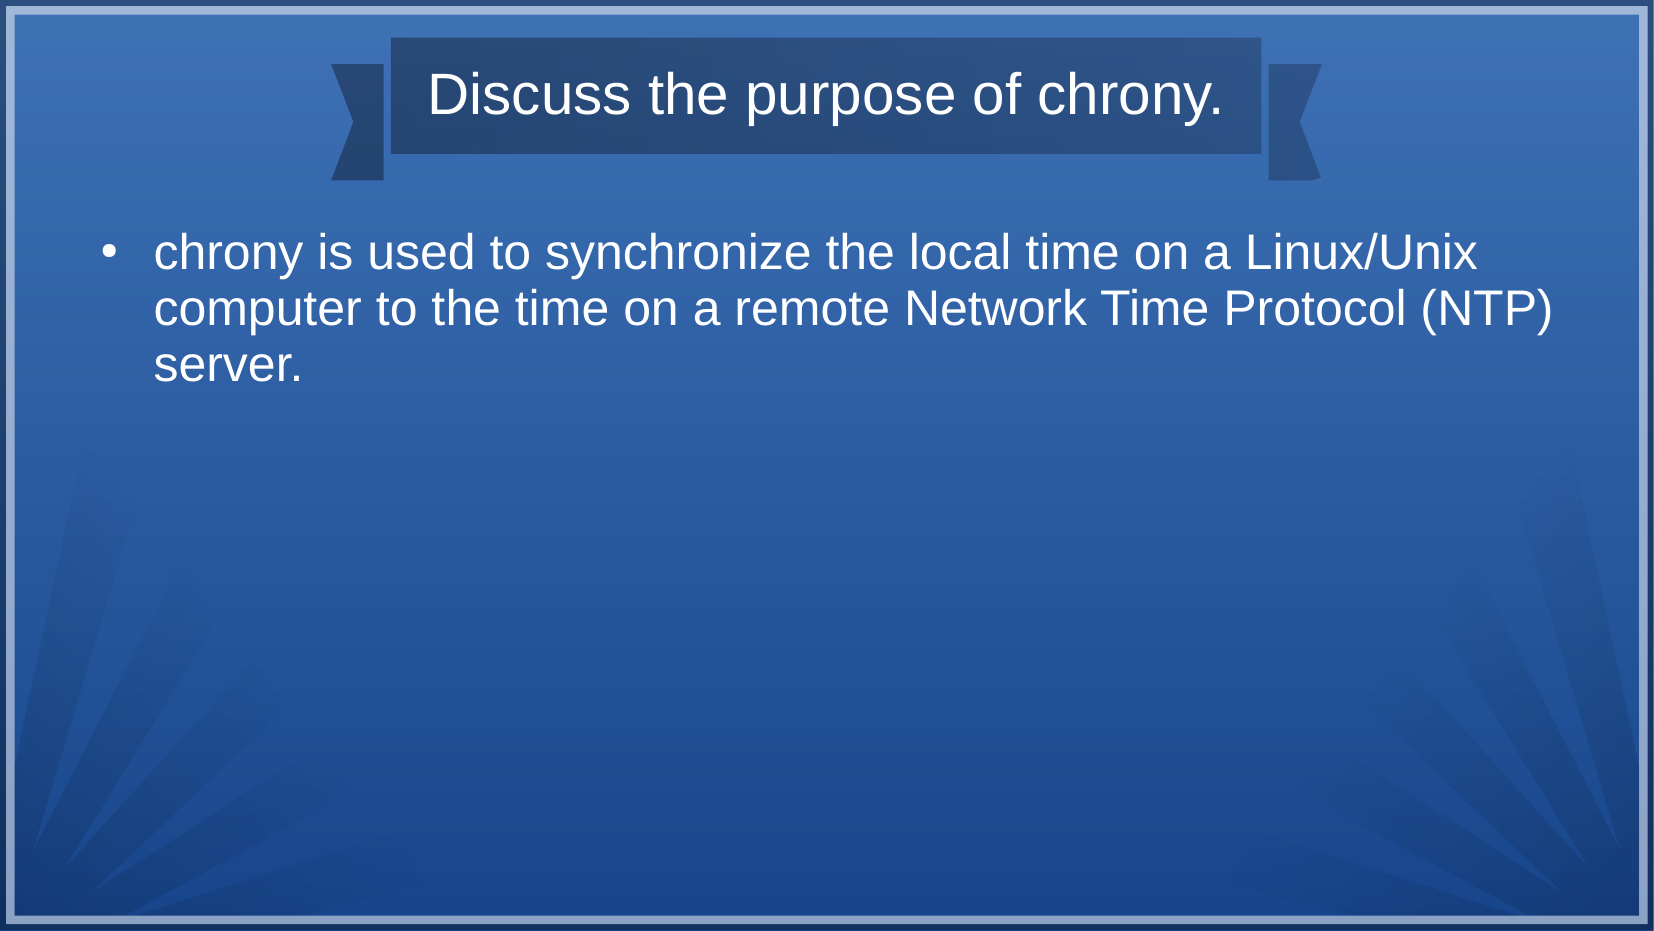

# Discuss the purpose of chrony.
chrony is used to synchronize the local time on a Linux/Unix computer to the time on a remote Network Time Protocol (NTP) server.